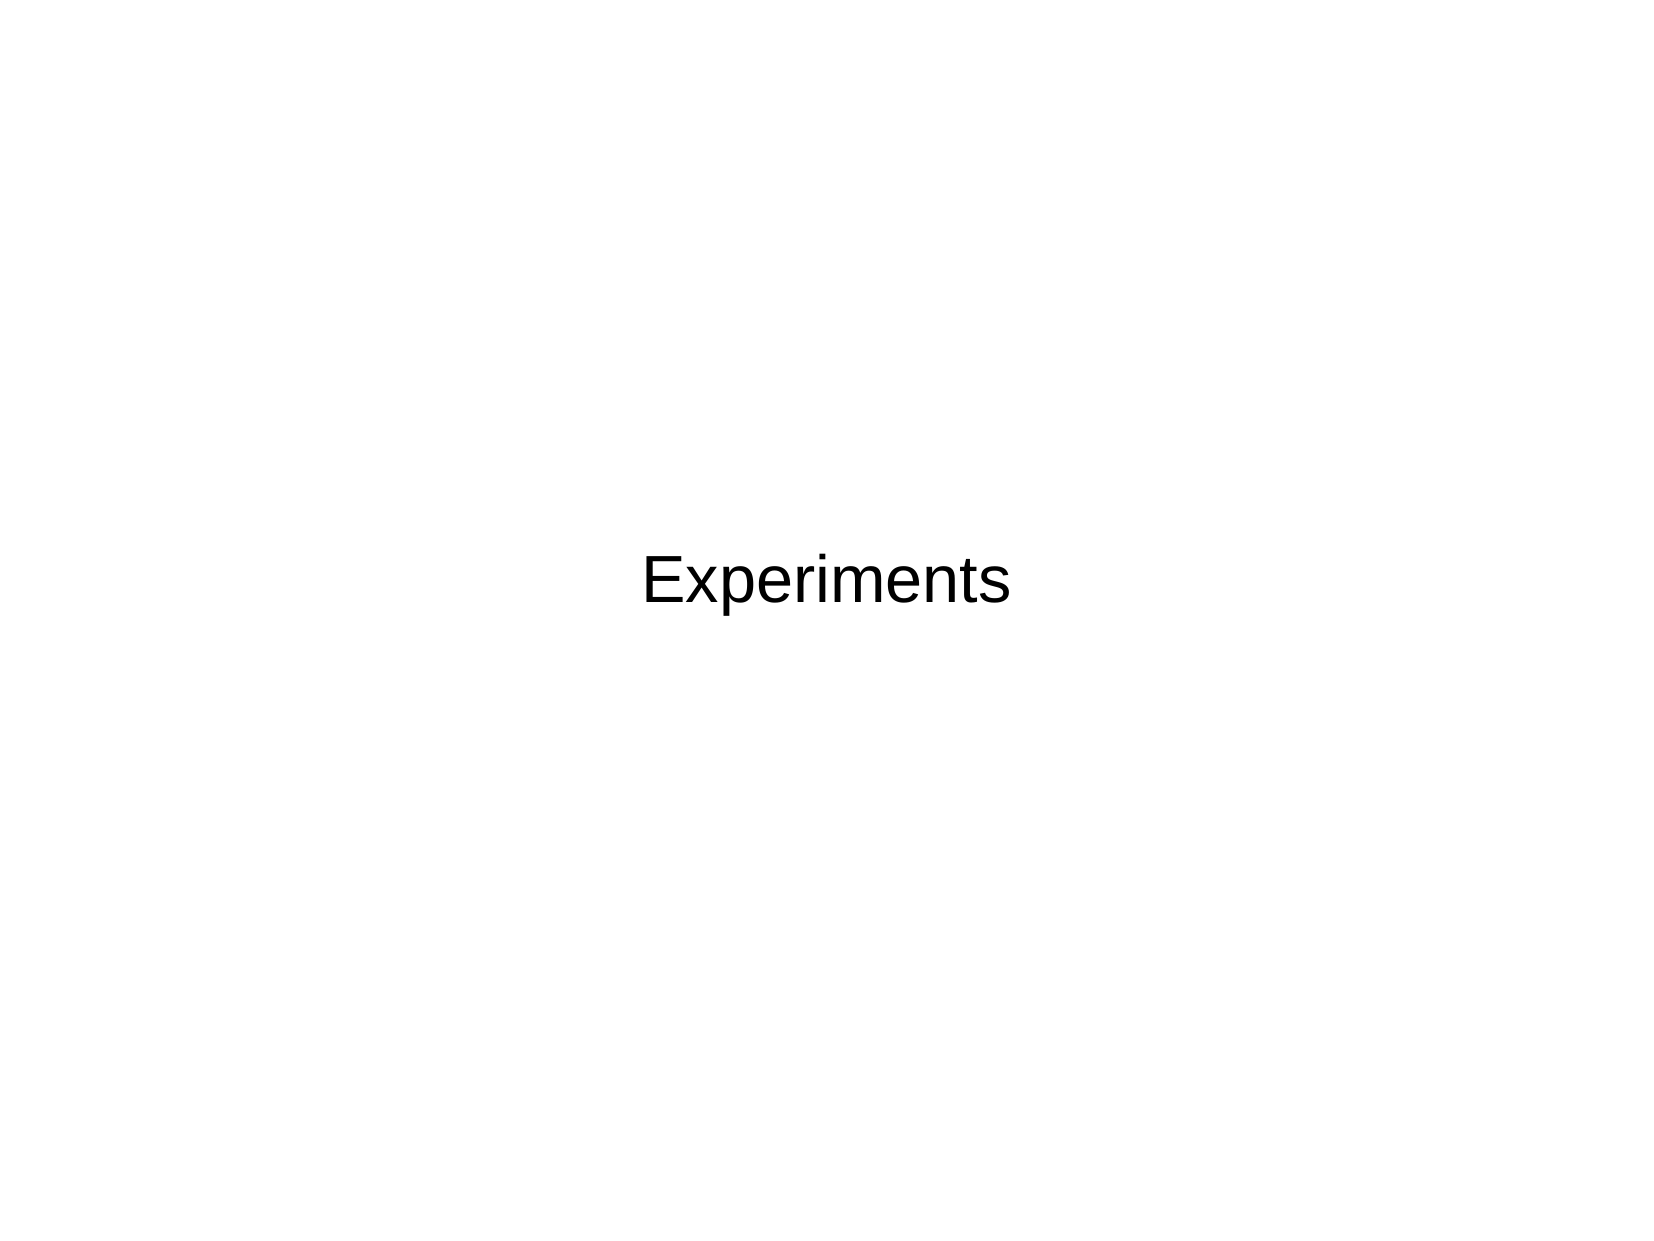

# Experiments
Andreas Mueller, Sven Behnke University of Bonn
43